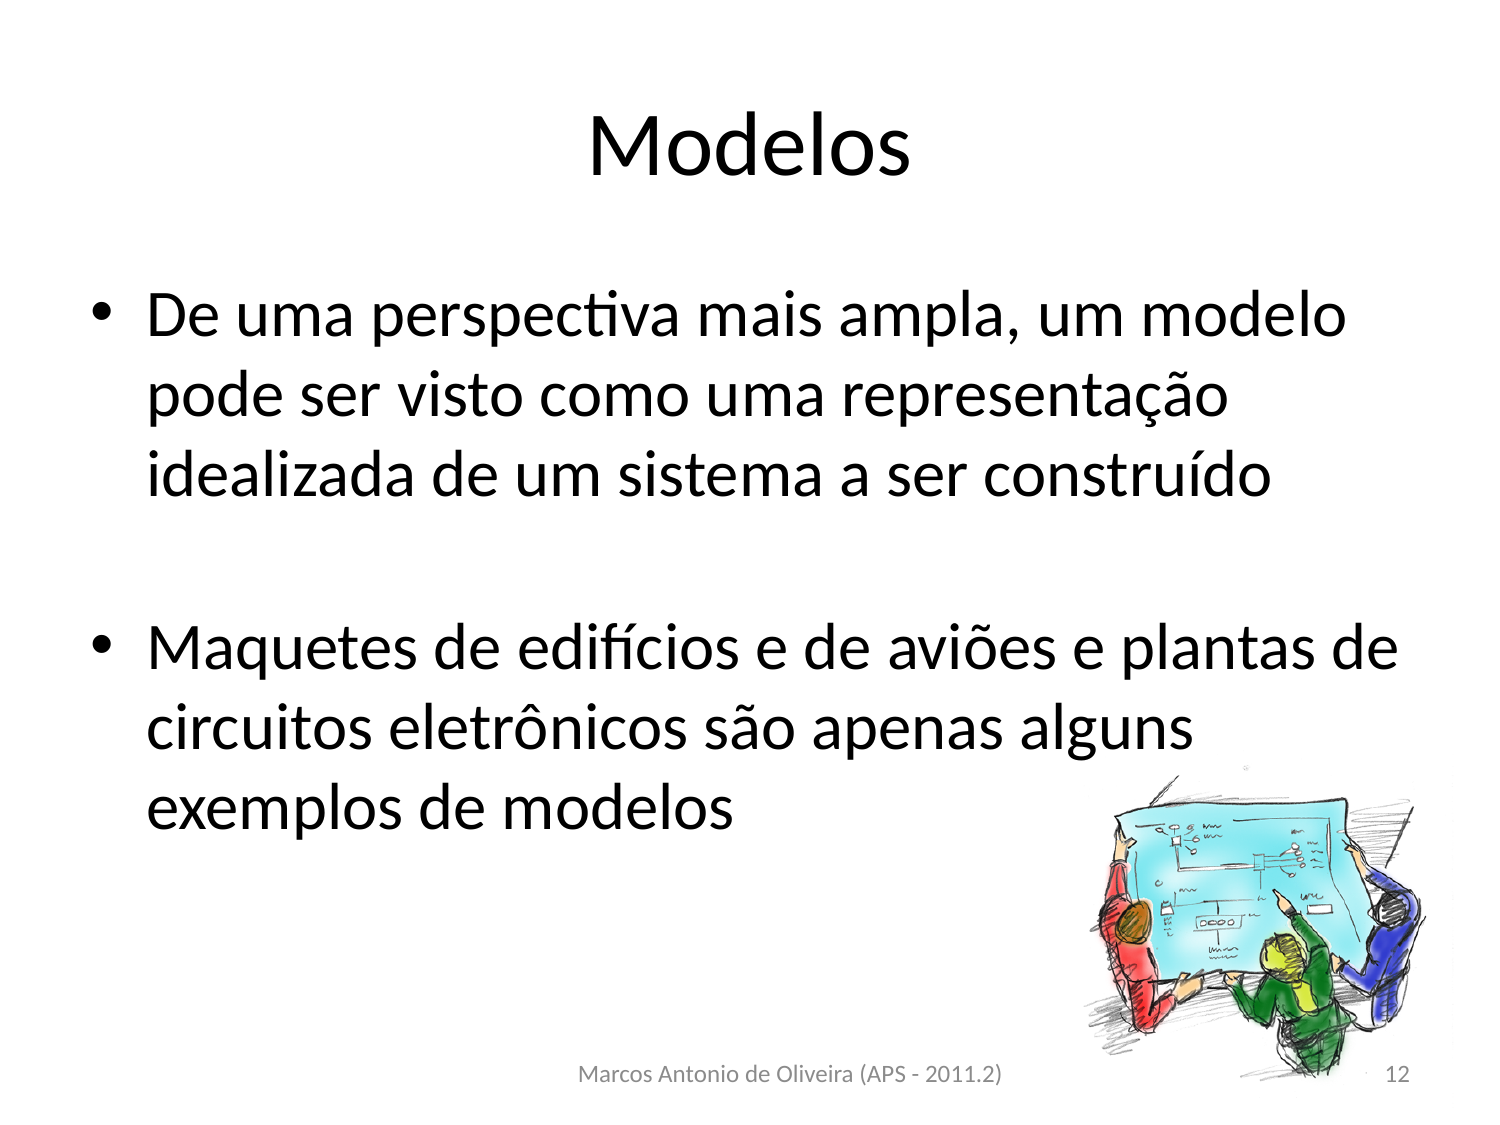

# Modelos
De uma perspectiva mais ampla, um modelo pode ser visto como uma representação idealizada de um sistema a ser construído
Maquetes de edifícios e de aviões e plantas de circuitos eletrônicos são apenas alguns exemplos de modelos
Marcos Antonio de Oliveira (APS - 2011.2)